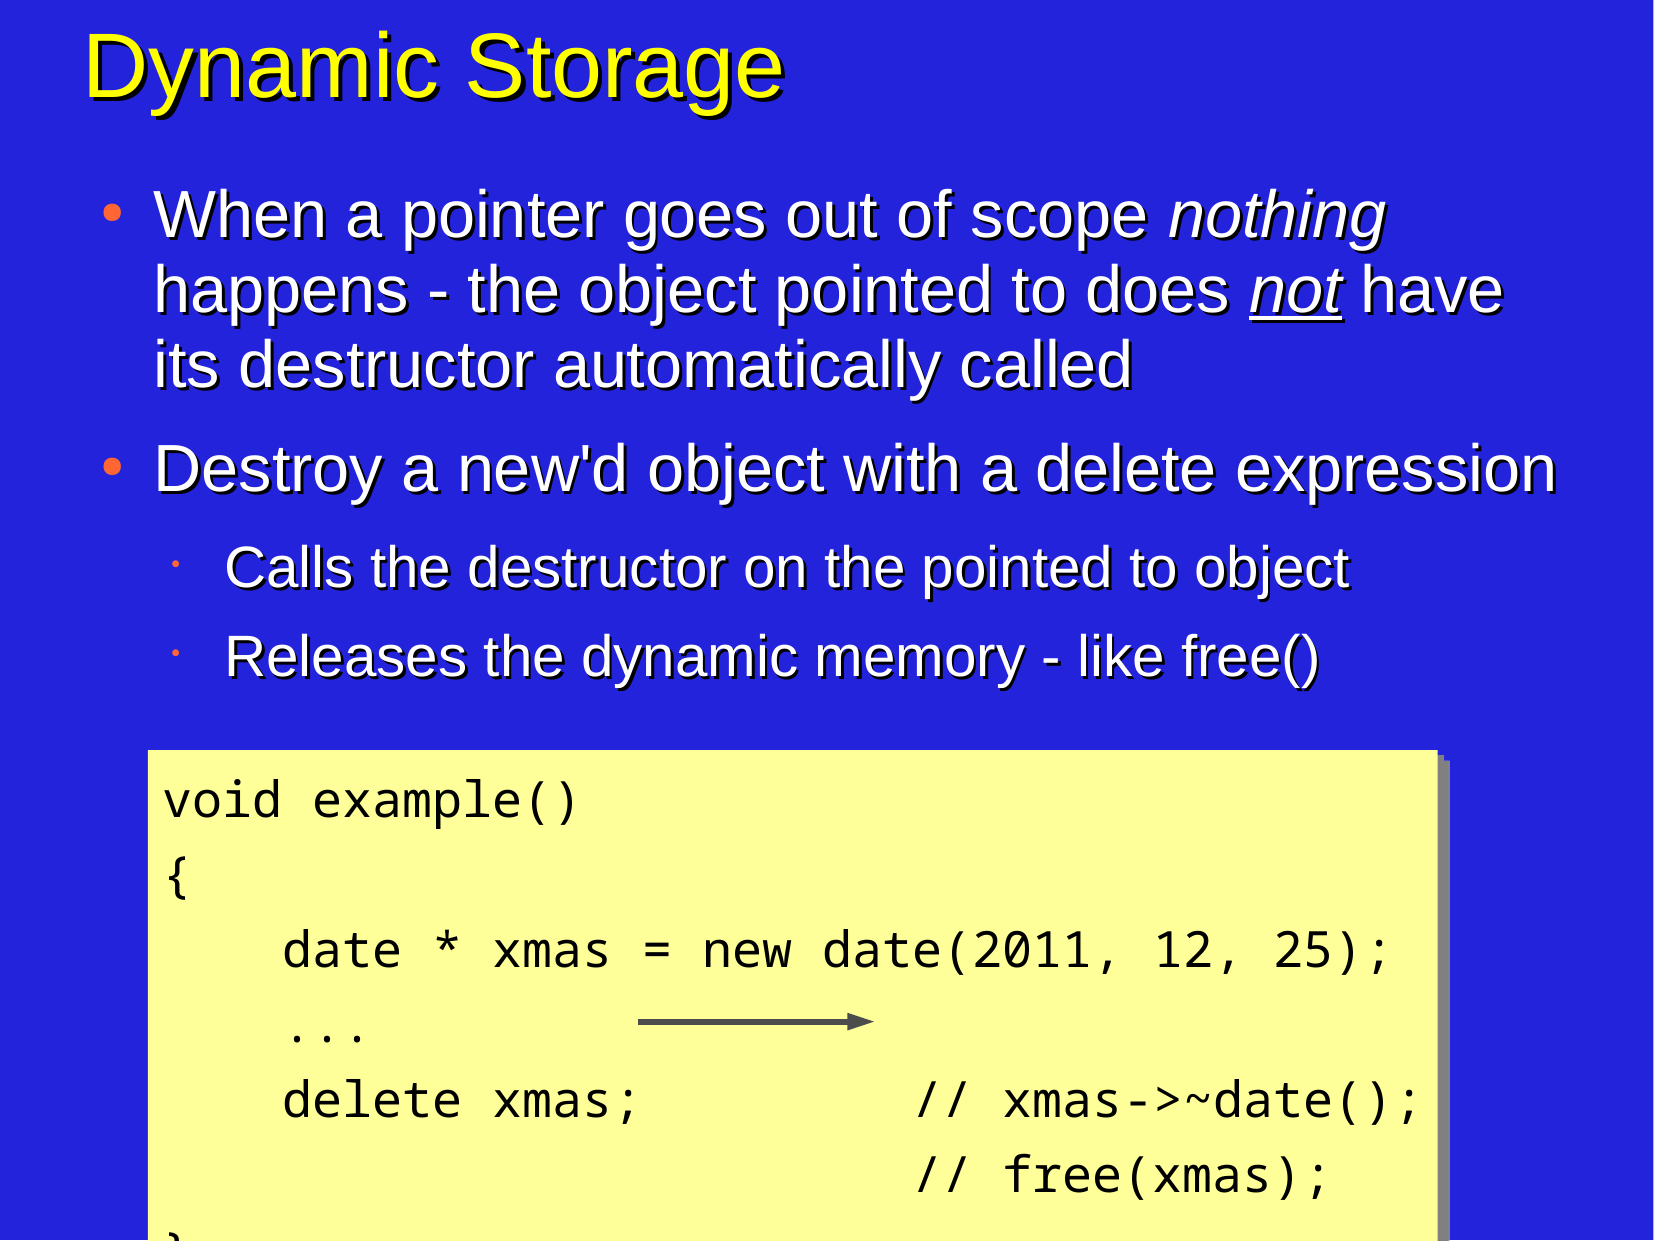

# Dynamic Storage
When a pointer goes out of scope nothing happens - the object pointed to does not have its destructor automatically called
Destroy a new'd object with a delete expression
Calls the destructor on the pointed to object
Releases the dynamic memory - like free()
void example()
{
 date * xmas = new date(2011, 12, 25);
 ...
 delete xmas; // xmas->~date();
 // free(xmas);
}